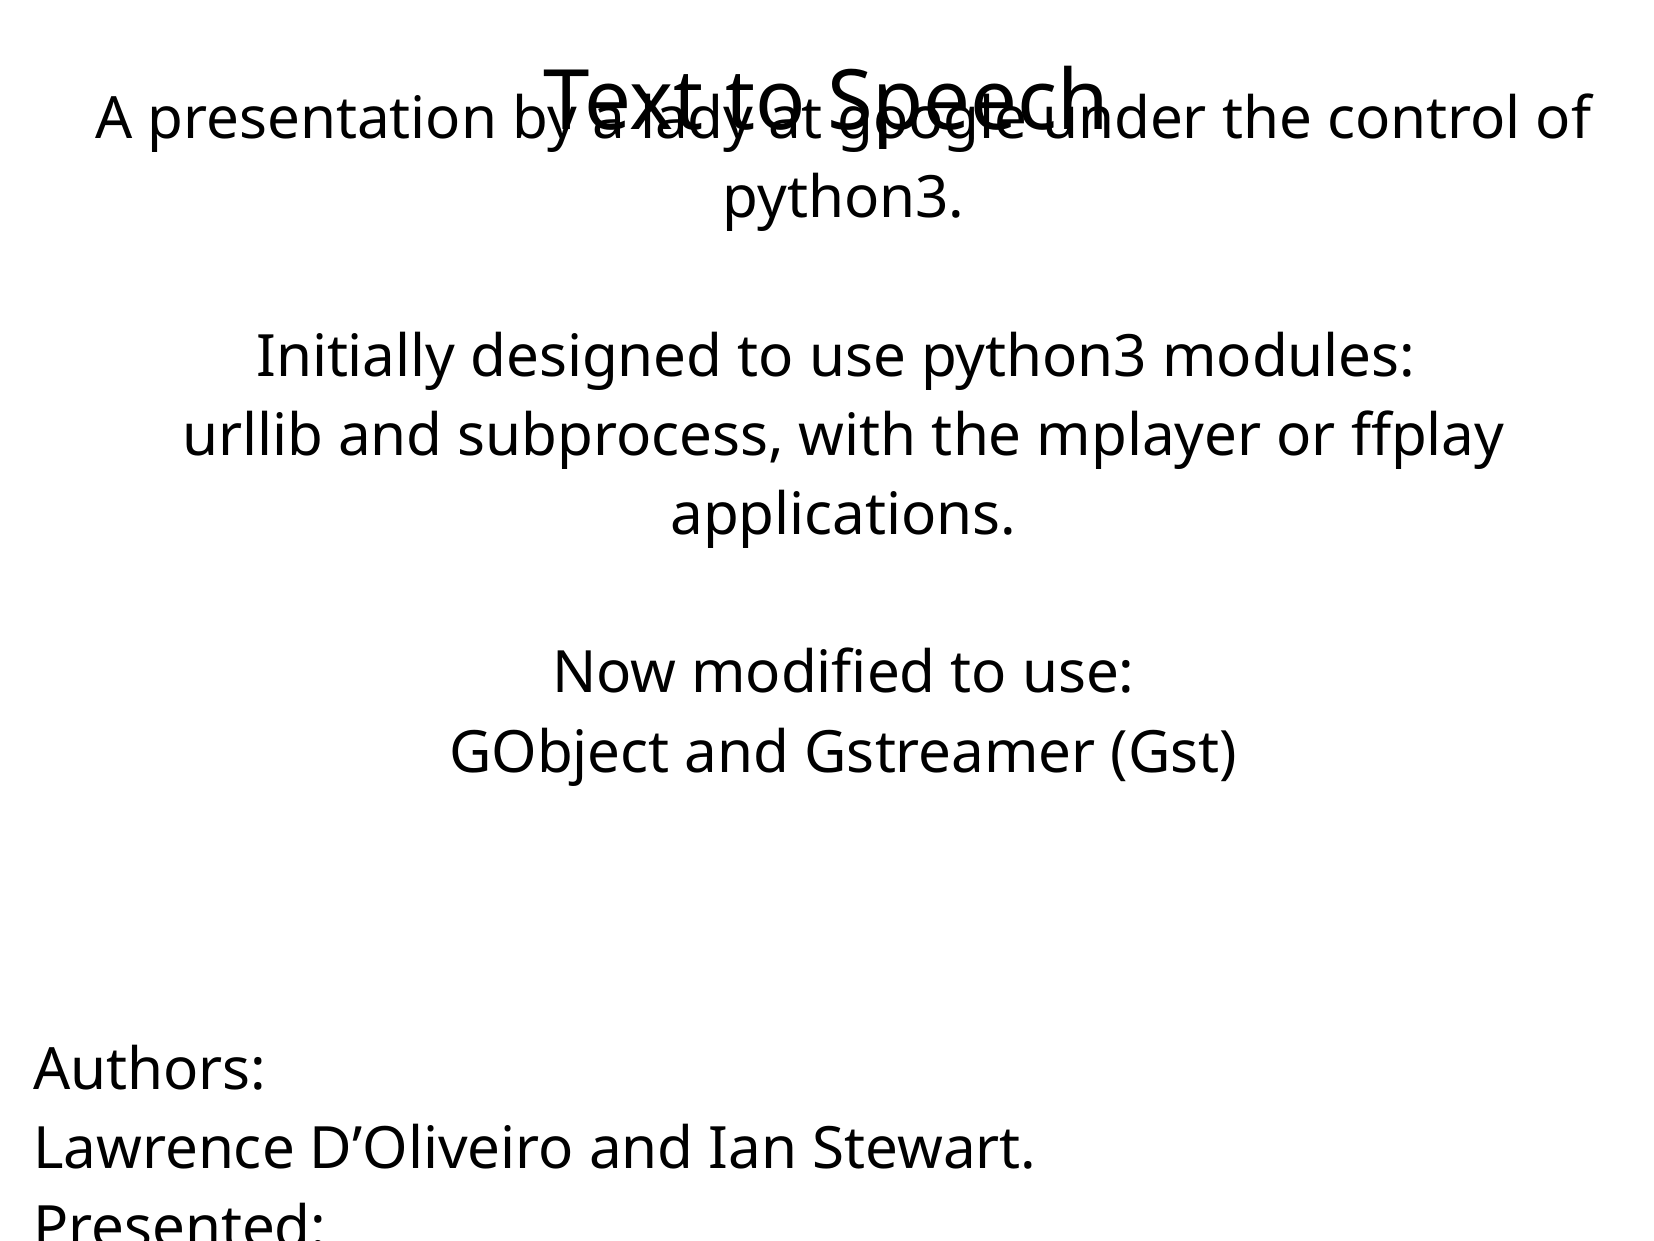

Text to Speech
# A presentation by a lady at google under the control of python3.
Initially designed to use python3 modules:
urllib and subprocess, with the mplayer or ffplay applications.
Now modified to use:
GObject and Gstreamer (Gst)
Authors:
Lawrence D’Oliveiro and Ian Stewart.
Presented:
Hamilton Python User Group – 8 May 2017.